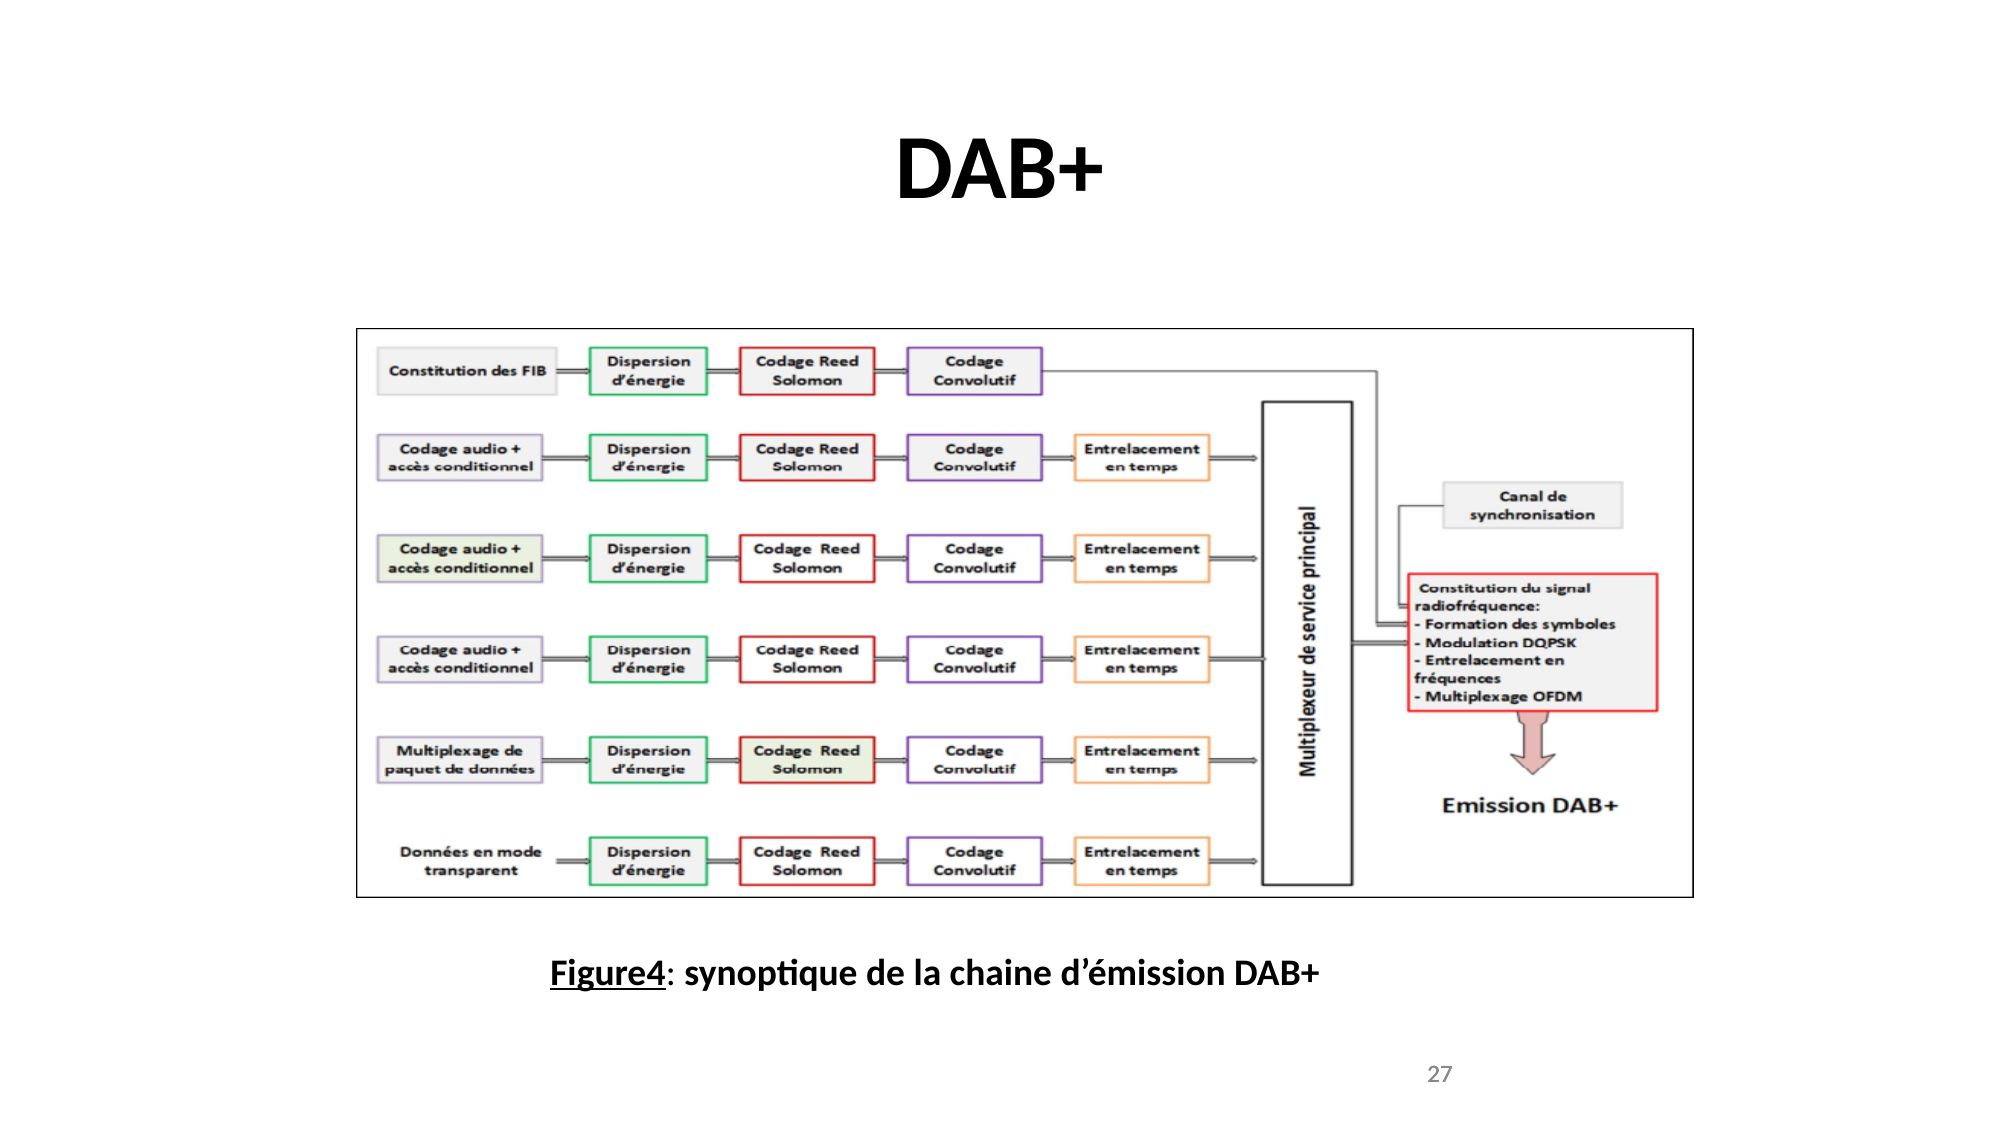

# DAB+
Figure4: synoptique de la chaine d’émission DAB+